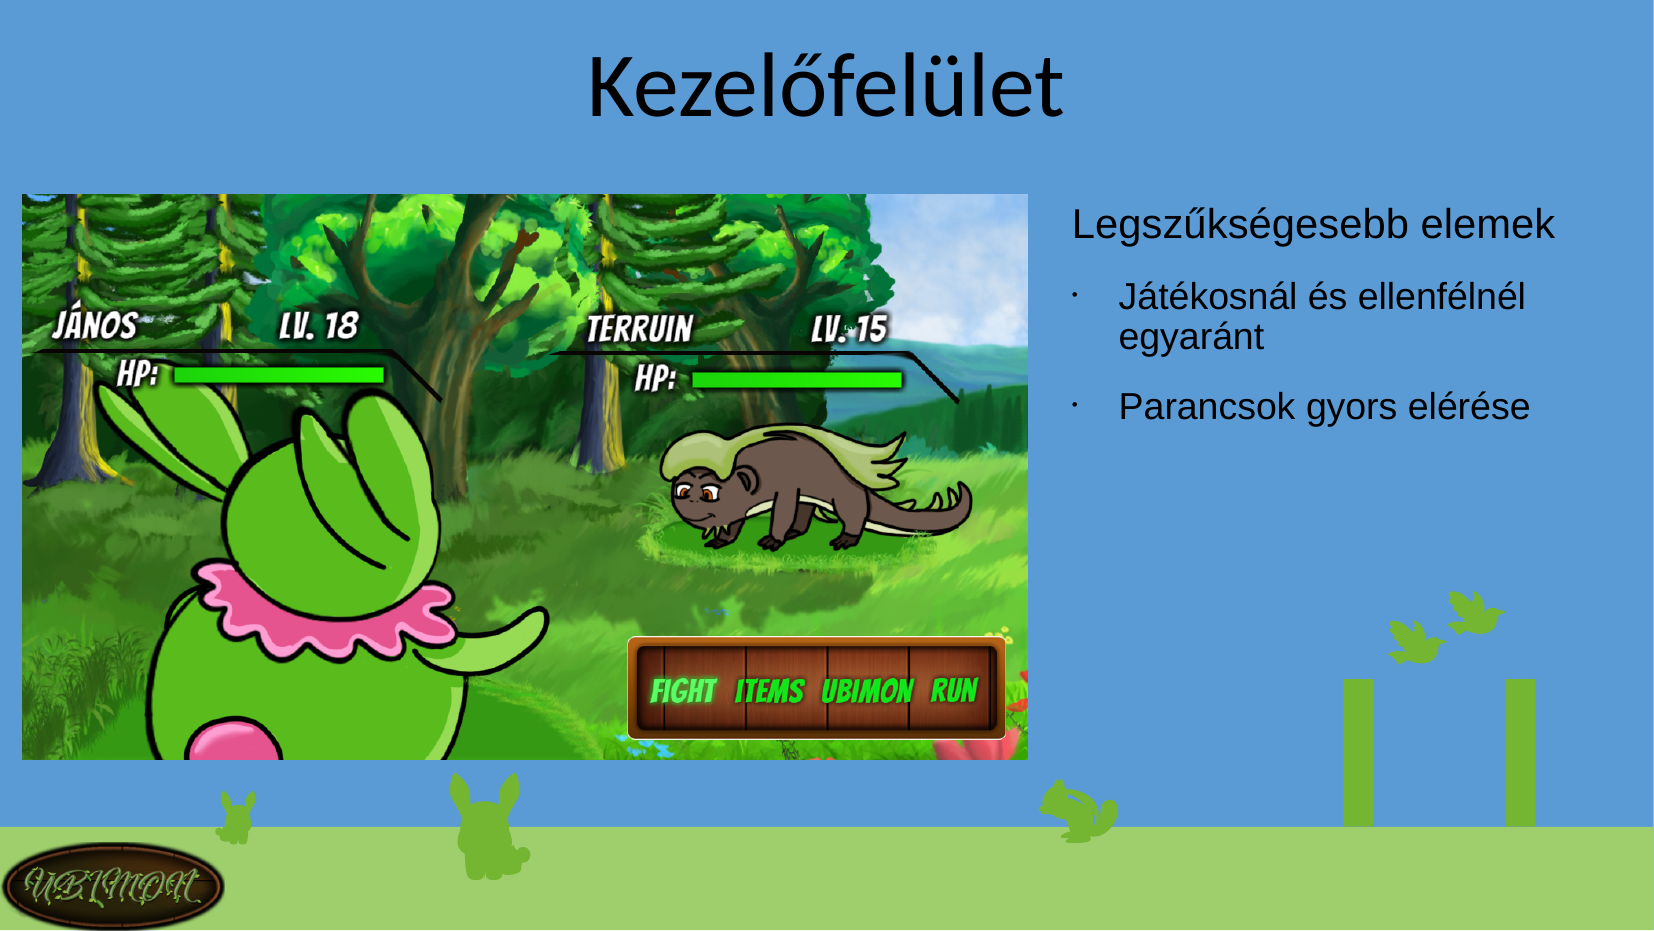

# Kezelőfelület
Legszűkségesebb elemek
Játékosnál és ellenfélnél egyaránt
Parancsok gyors elérése